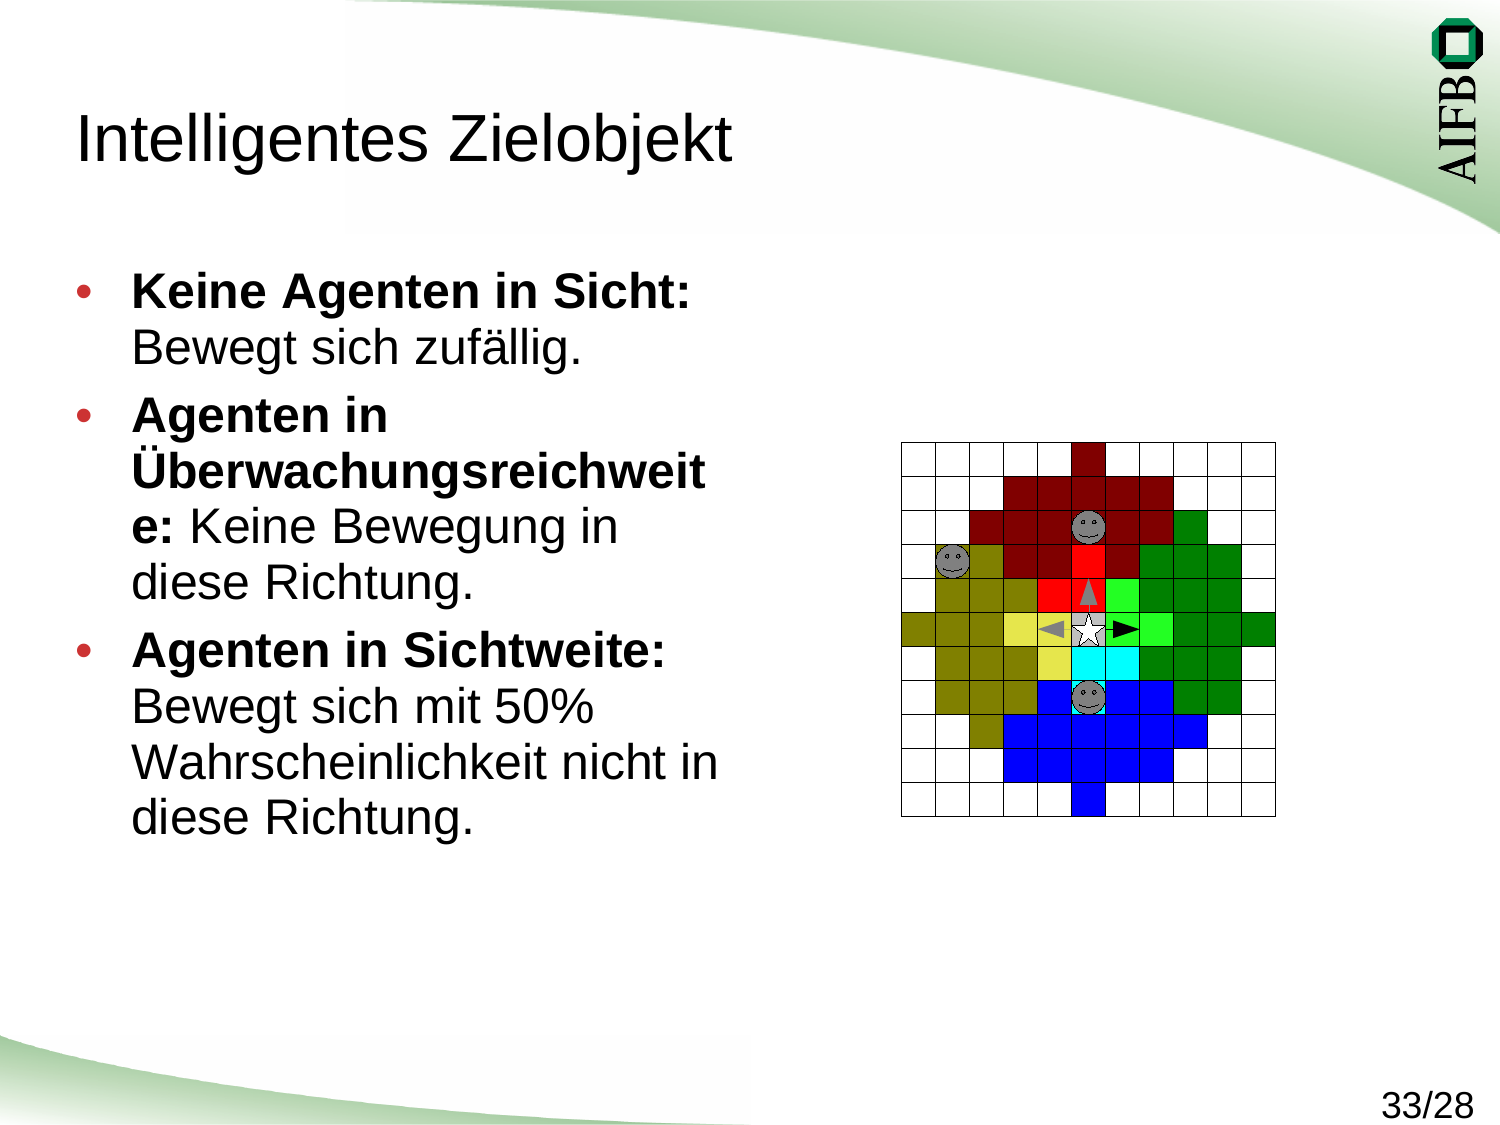

# Intelligentes Zielobjekt
Keine Agenten in Sicht: Bewegt sich zufällig.
Agenten in Überwachungsreichweite: Keine Bewegung in diese Richtung.
Agenten in Sichtweite: Bewegt sich mit 50% Wahrscheinlichkeit nicht in diese Richtung.
33